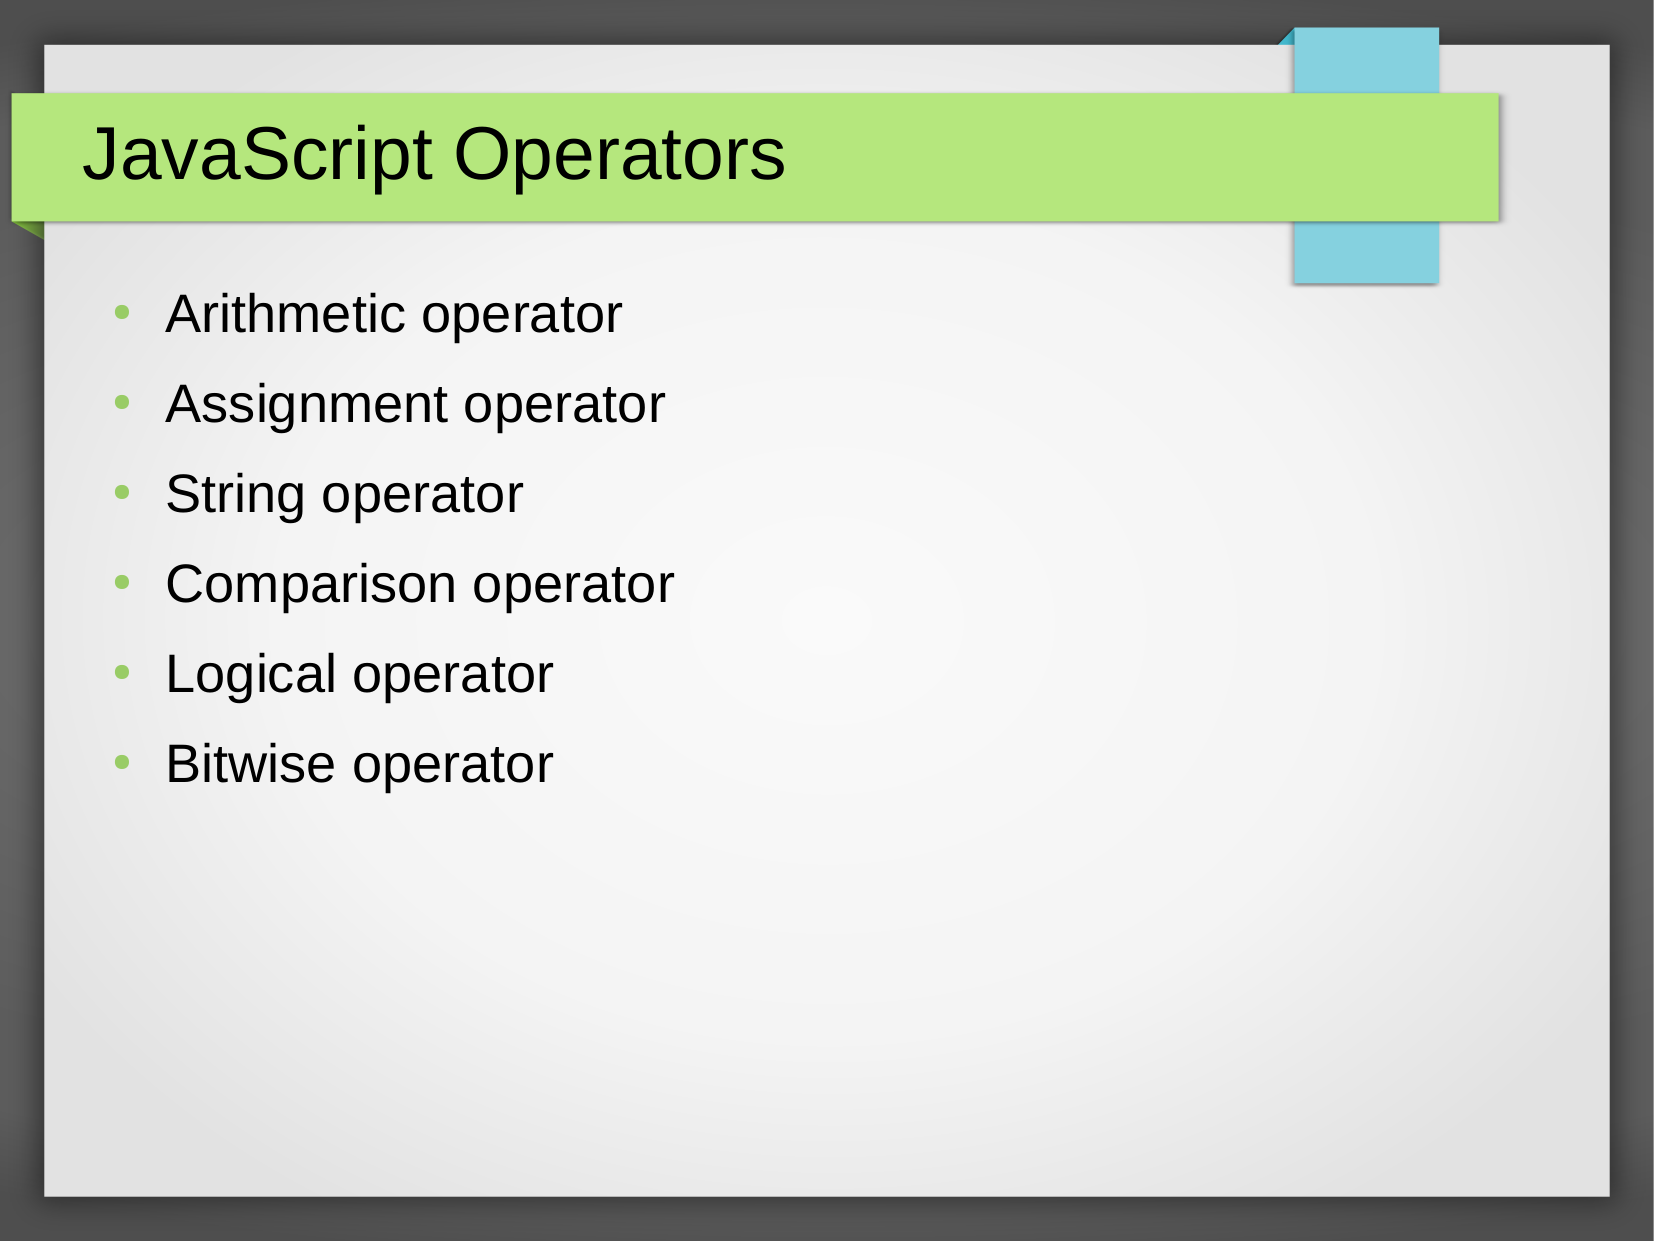

# JavaScript Operators
Arithmetic operator
Assignment operator
String operator
Comparison operator
Logical operator
Bitwise operator